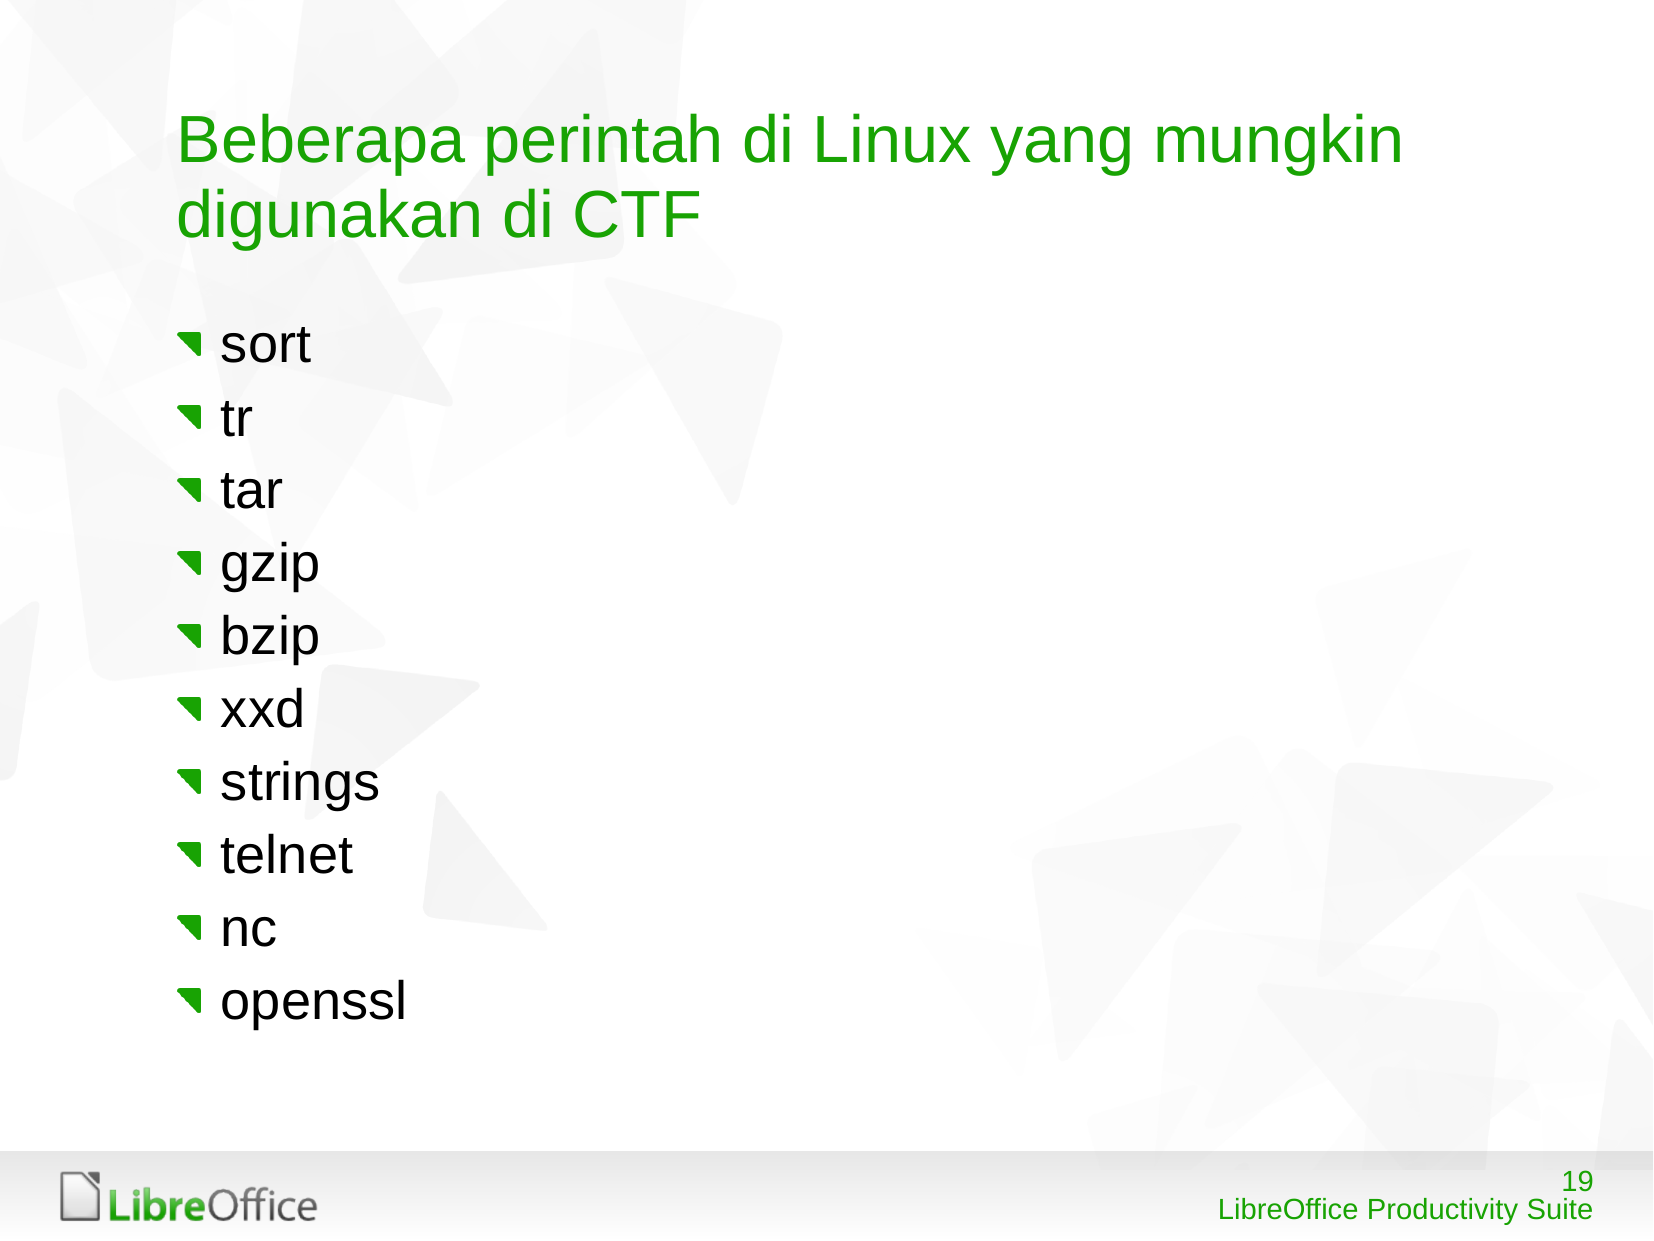

Beberapa perintah di Linux yang mungkin digunakan di CTF
# sort
tr
tar
gzip
bzip
xxd
strings
telnet
nc
openssl
19
LibreOffice Productivity Suite